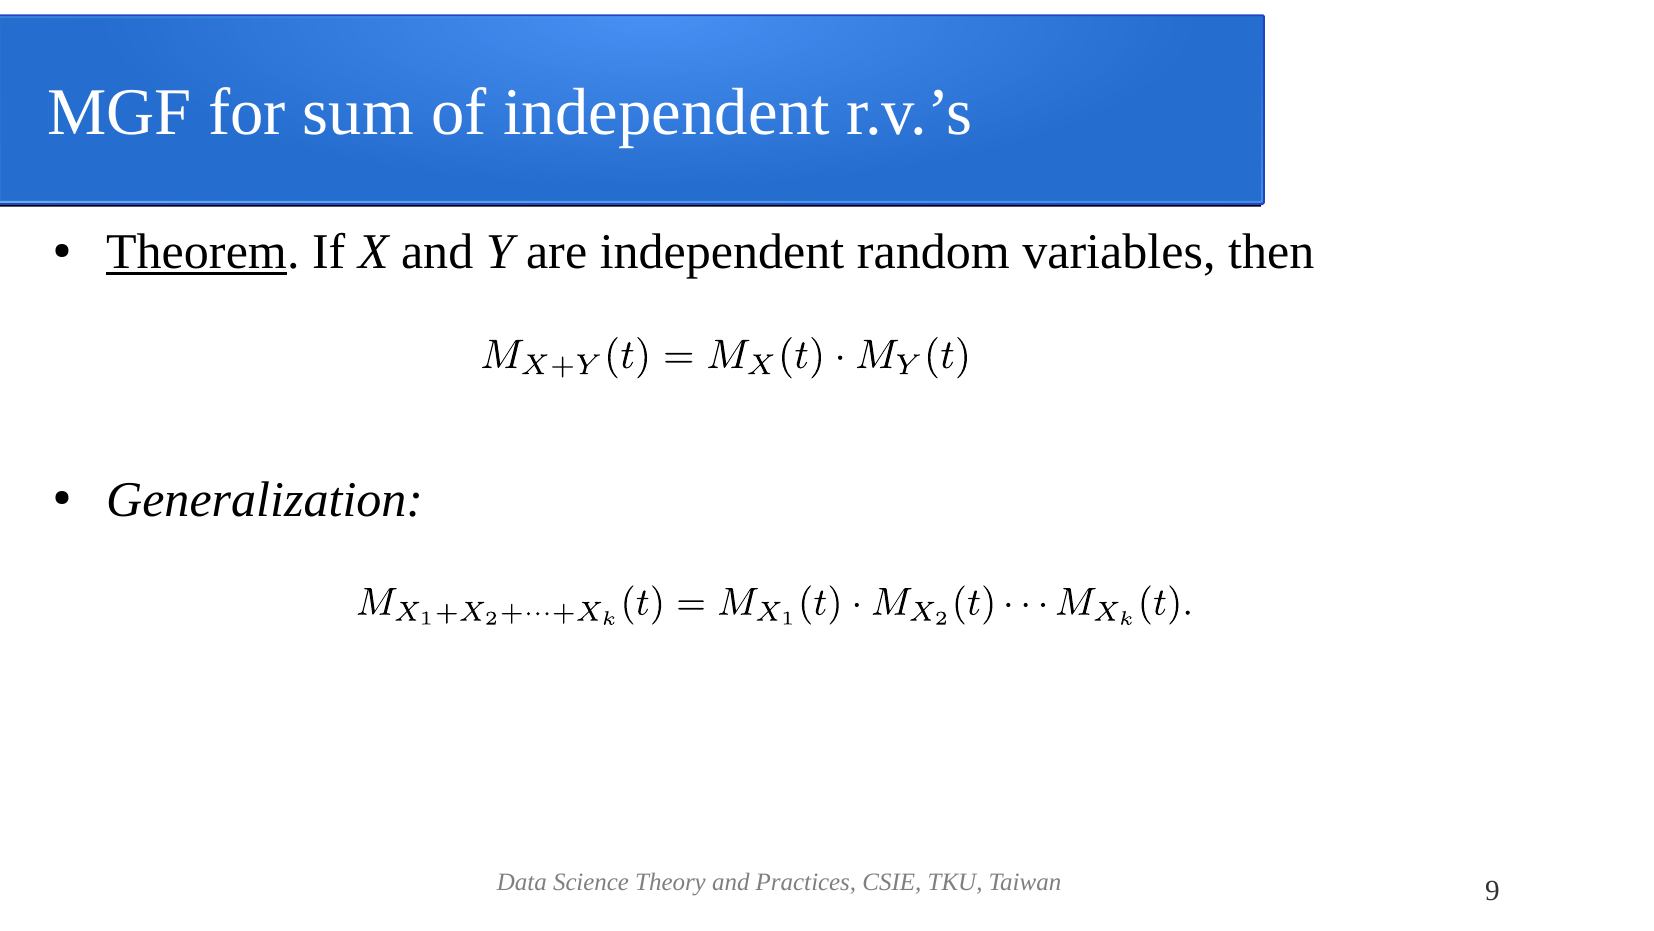

# MGF for sum of independent r.v.’s
Theorem. If X and Y are independent random variables, then
Generalization:
Data Science Theory and Practices, CSIE, TKU, Taiwan
9